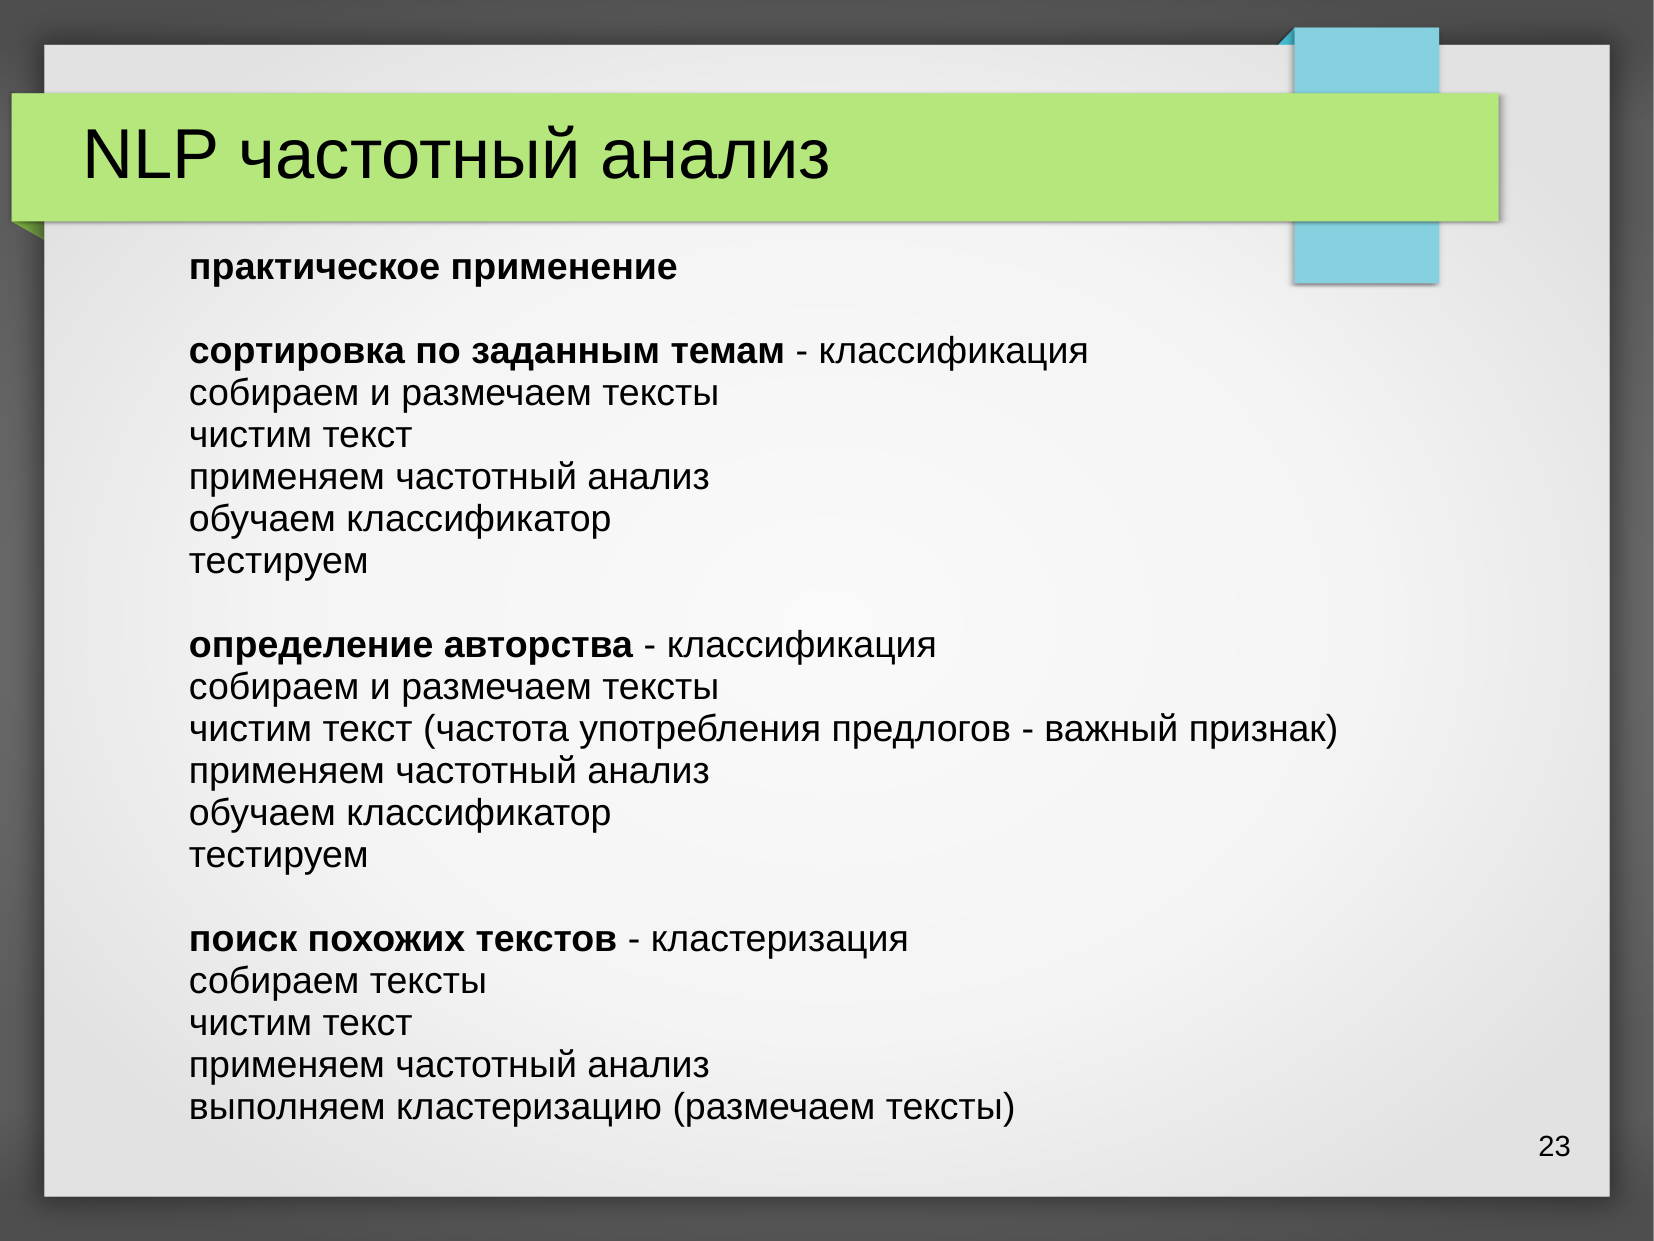

# NLP частотный анализ
практическое применение
сортировка по заданным темам - классификация
собираем и размечаем тексты
чистим текст
применяем частотный анализ
обучаем классификатор
тестируем
определение авторства - классификация
собираем и размечаем тексты
чистим текст (частота употребления предлогов - важный признак)
применяем частотный анализ
обучаем классификатор
тестируем
поиск похожих текстов - кластеризация
собираем тексты
чистим текст
применяем частотный анализ
выполняем кластеризацию (размечаем тексты)
23